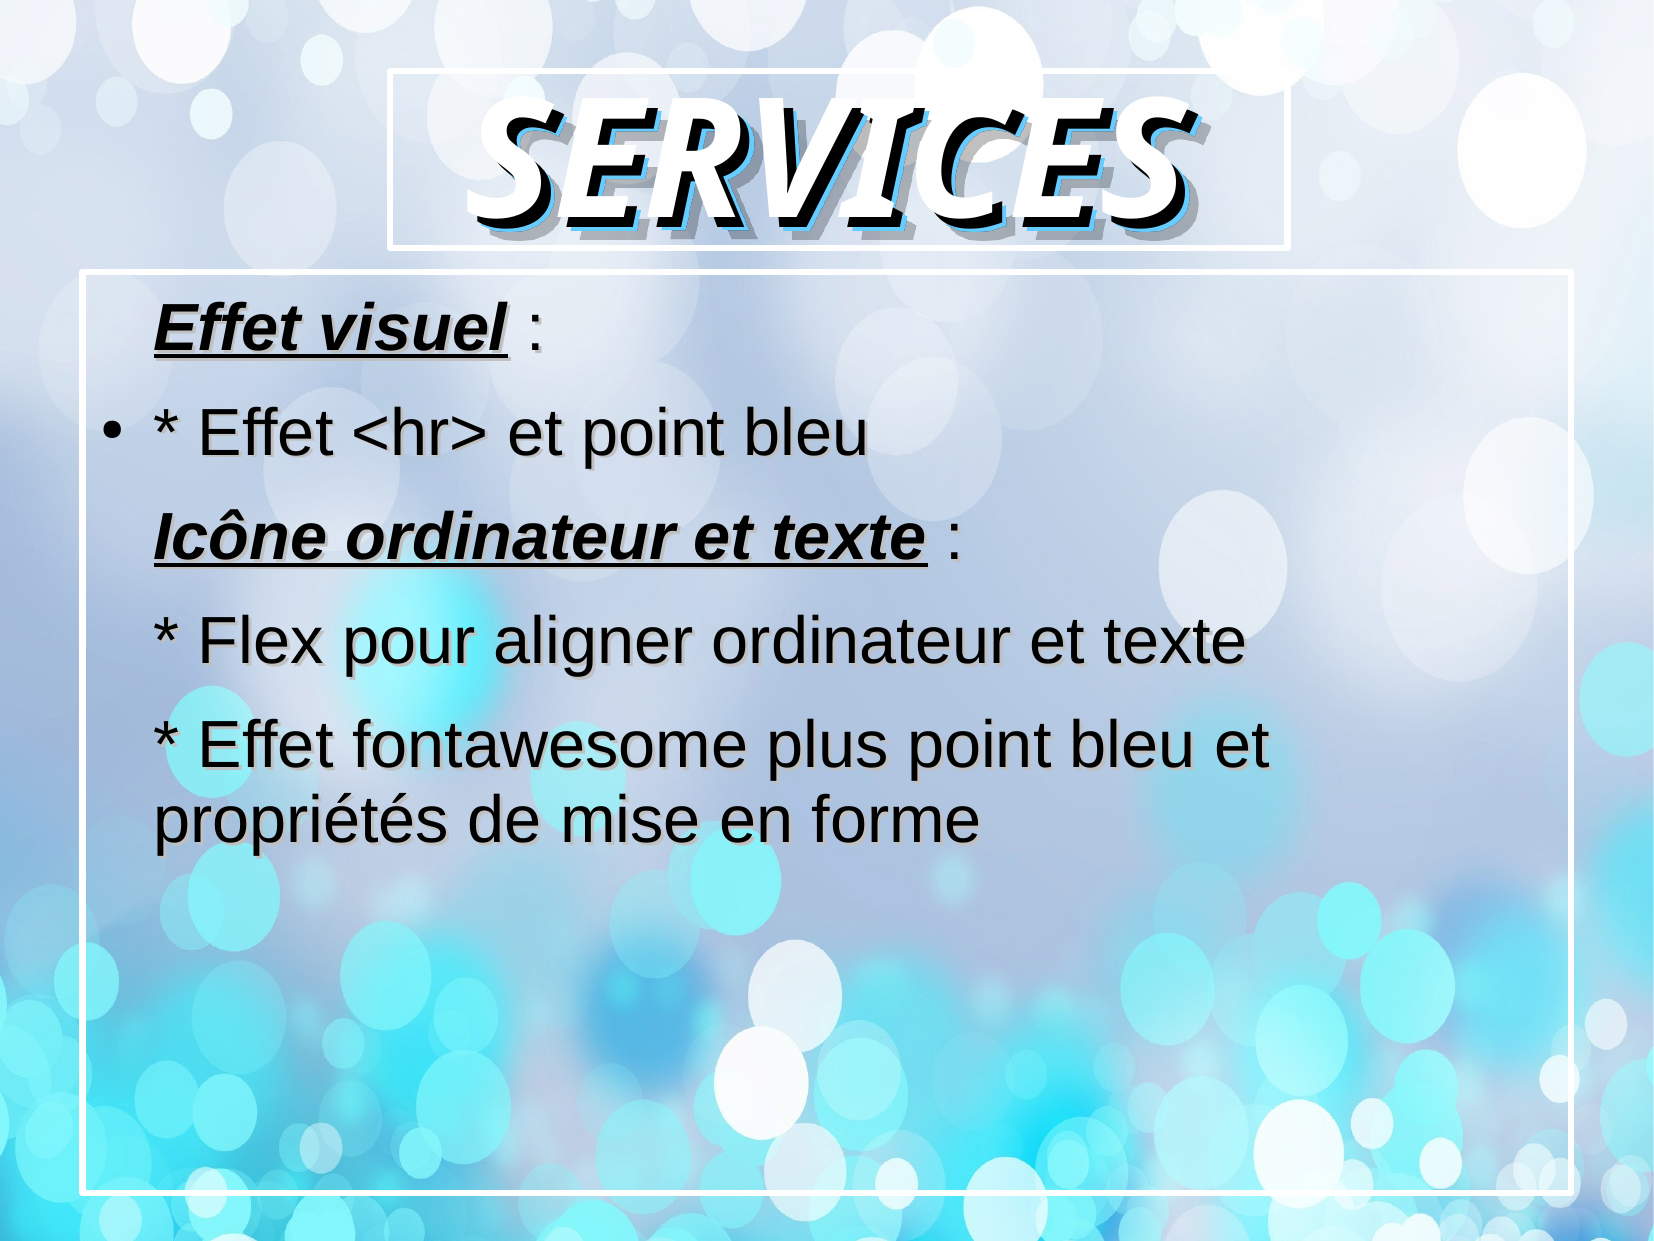

# SERVICES
Effet visuel :
* Effet <hr> et point bleu
Icône ordinateur et texte :
* Flex pour aligner ordinateur et texte
* Effet fontawesome plus point bleu et propriétés de mise en forme